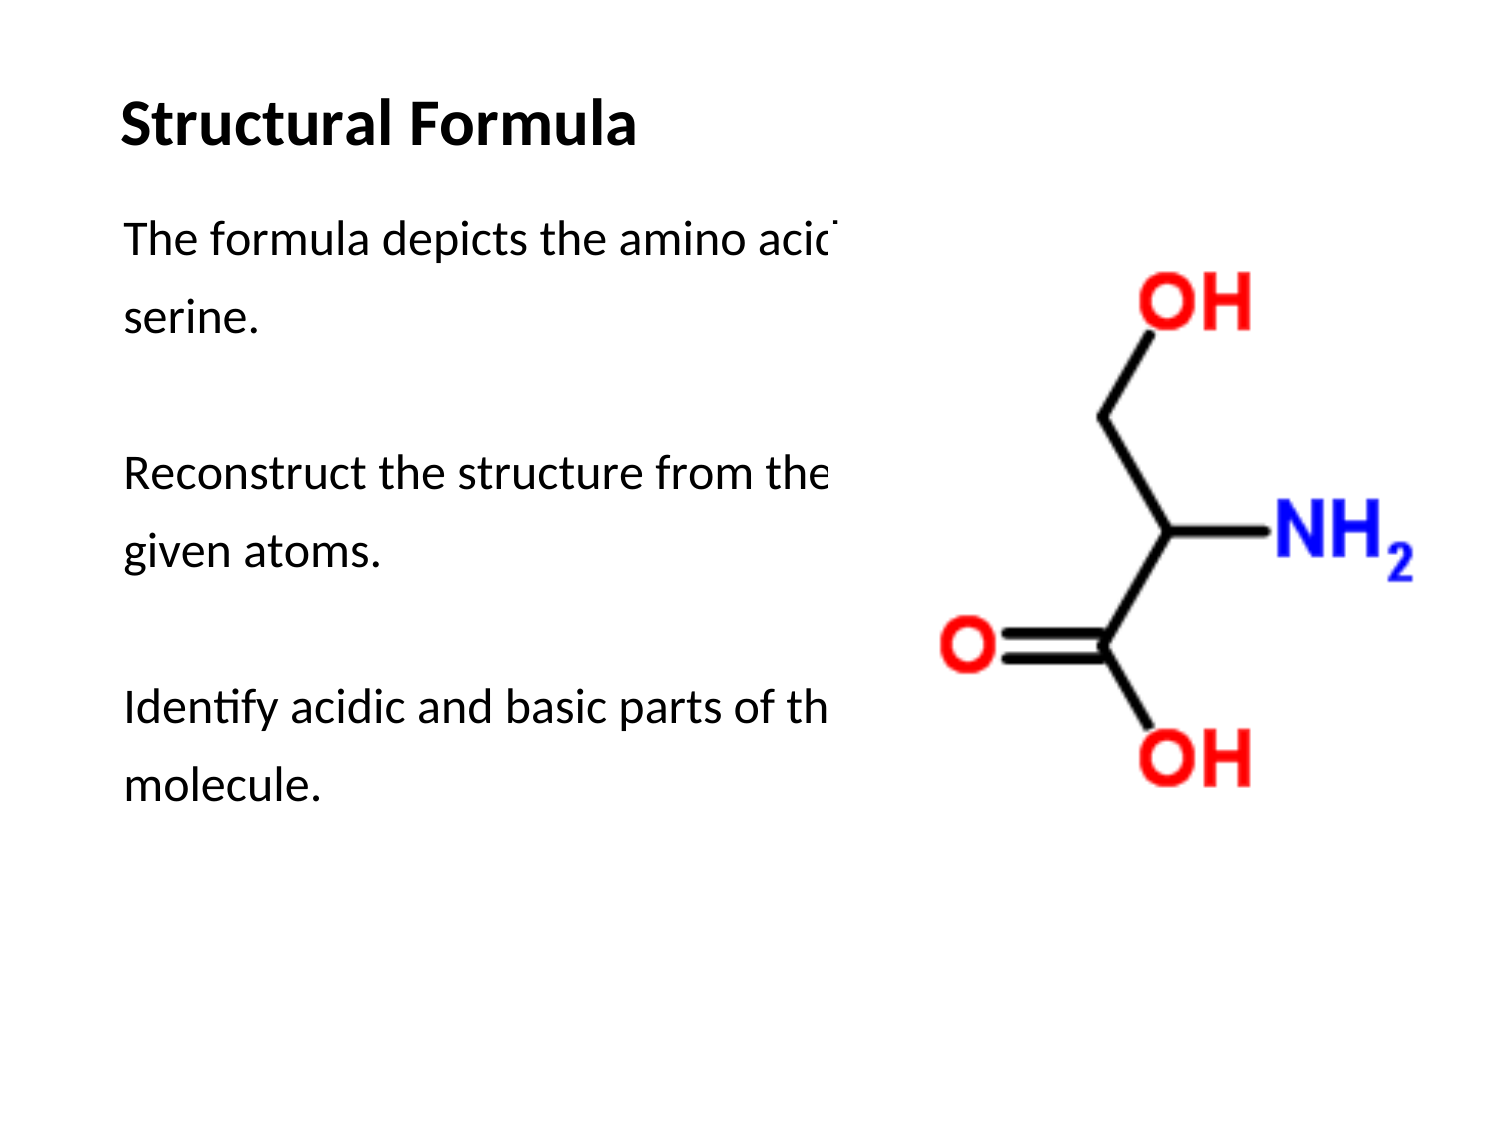

Structural Formula
The formula depicts the amino acid serine.
Reconstruct the structure from the given atoms.
Identify acidic and basic parts of the molecule.